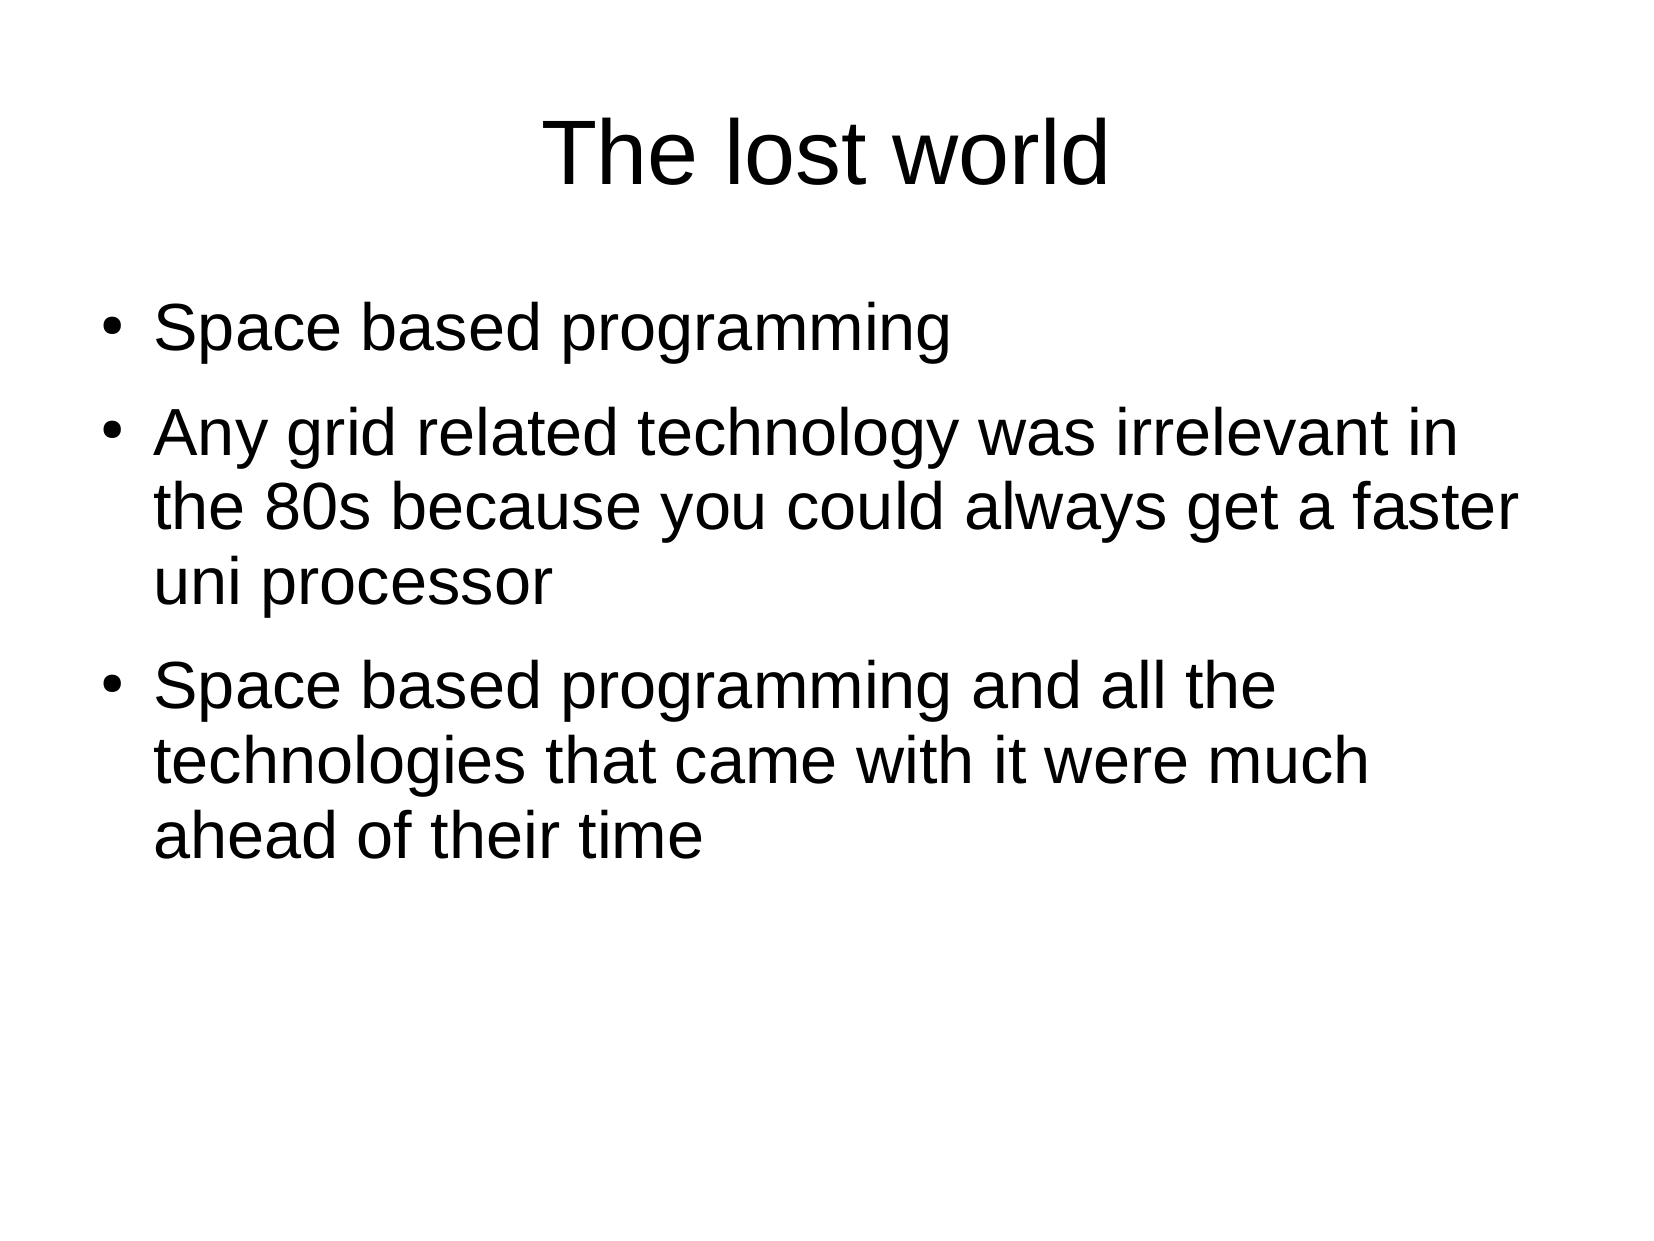

# The lost world
Space based programming
Any grid related technology was irrelevant in the 80s because you could always get a faster uni processor
Space based programming and all the technologies that came with it were much ahead of their time